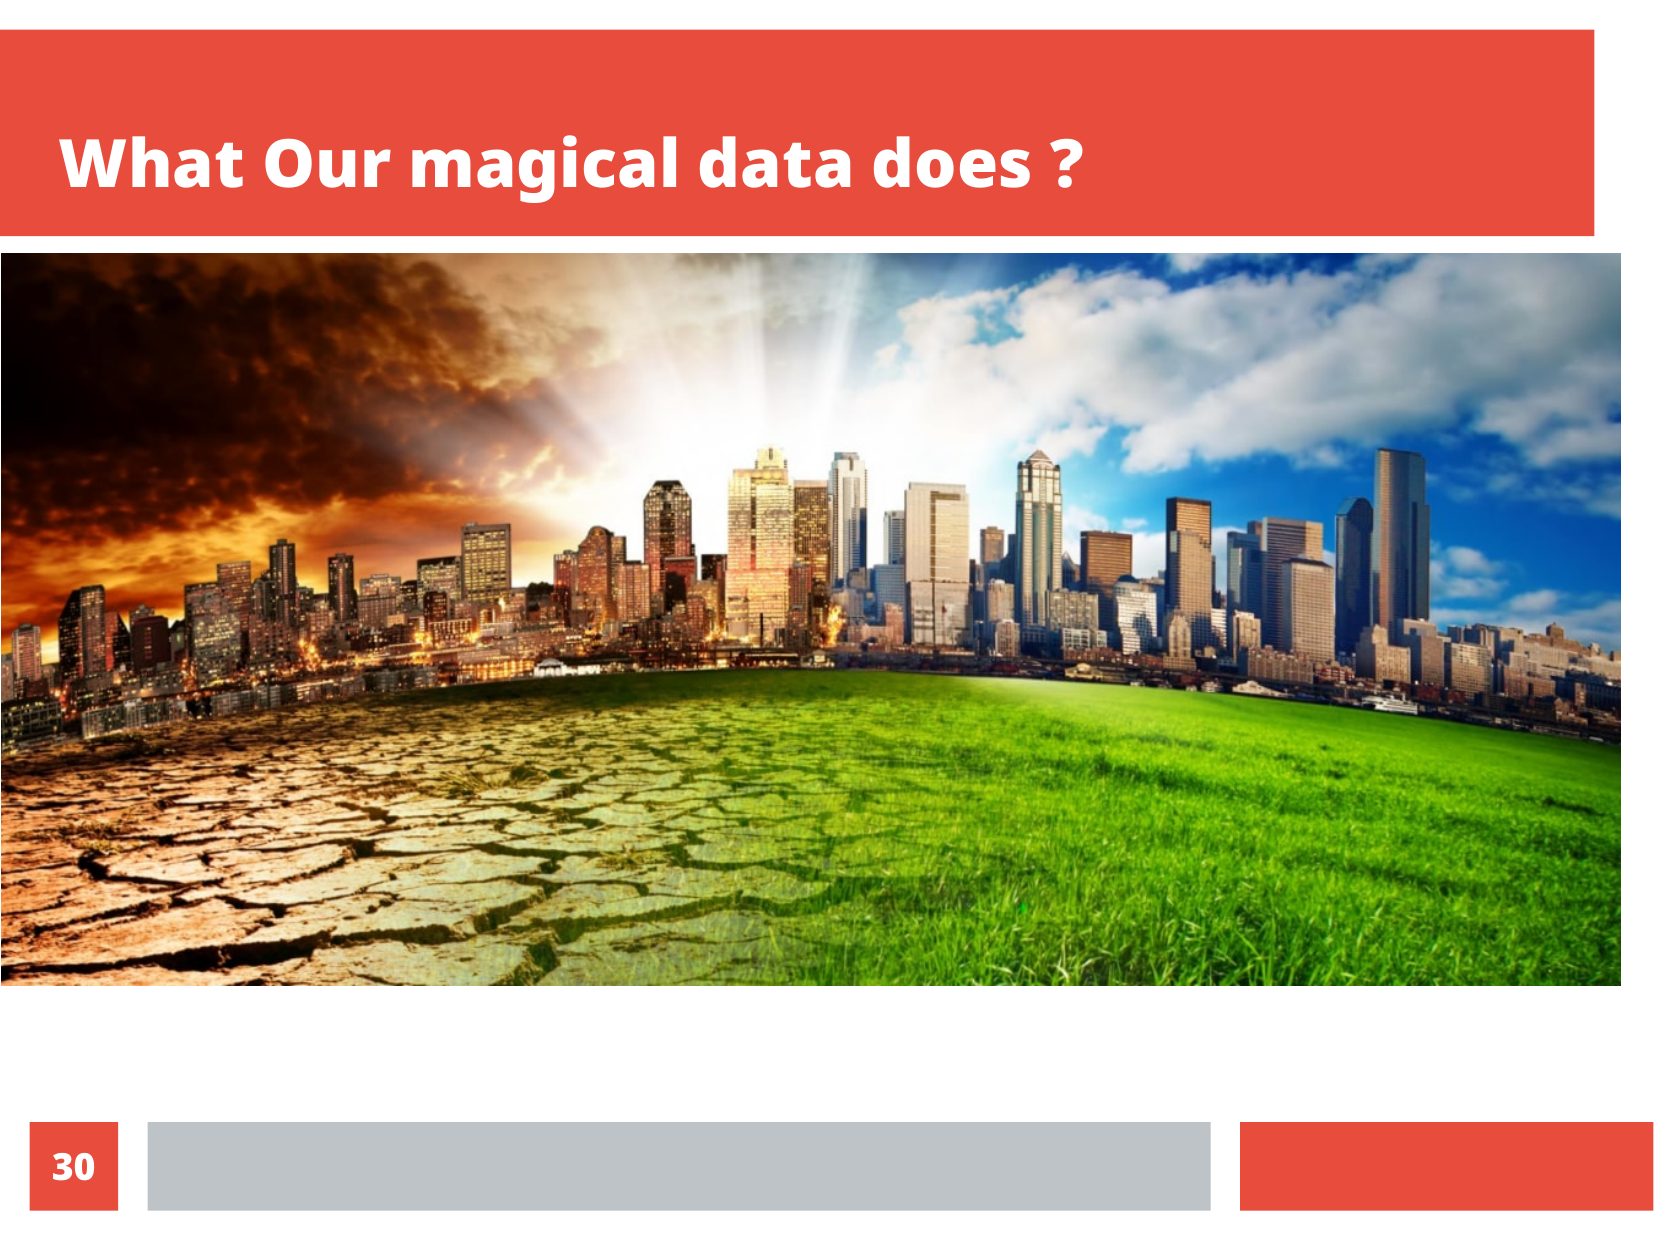

# What Our magical data does ?
30